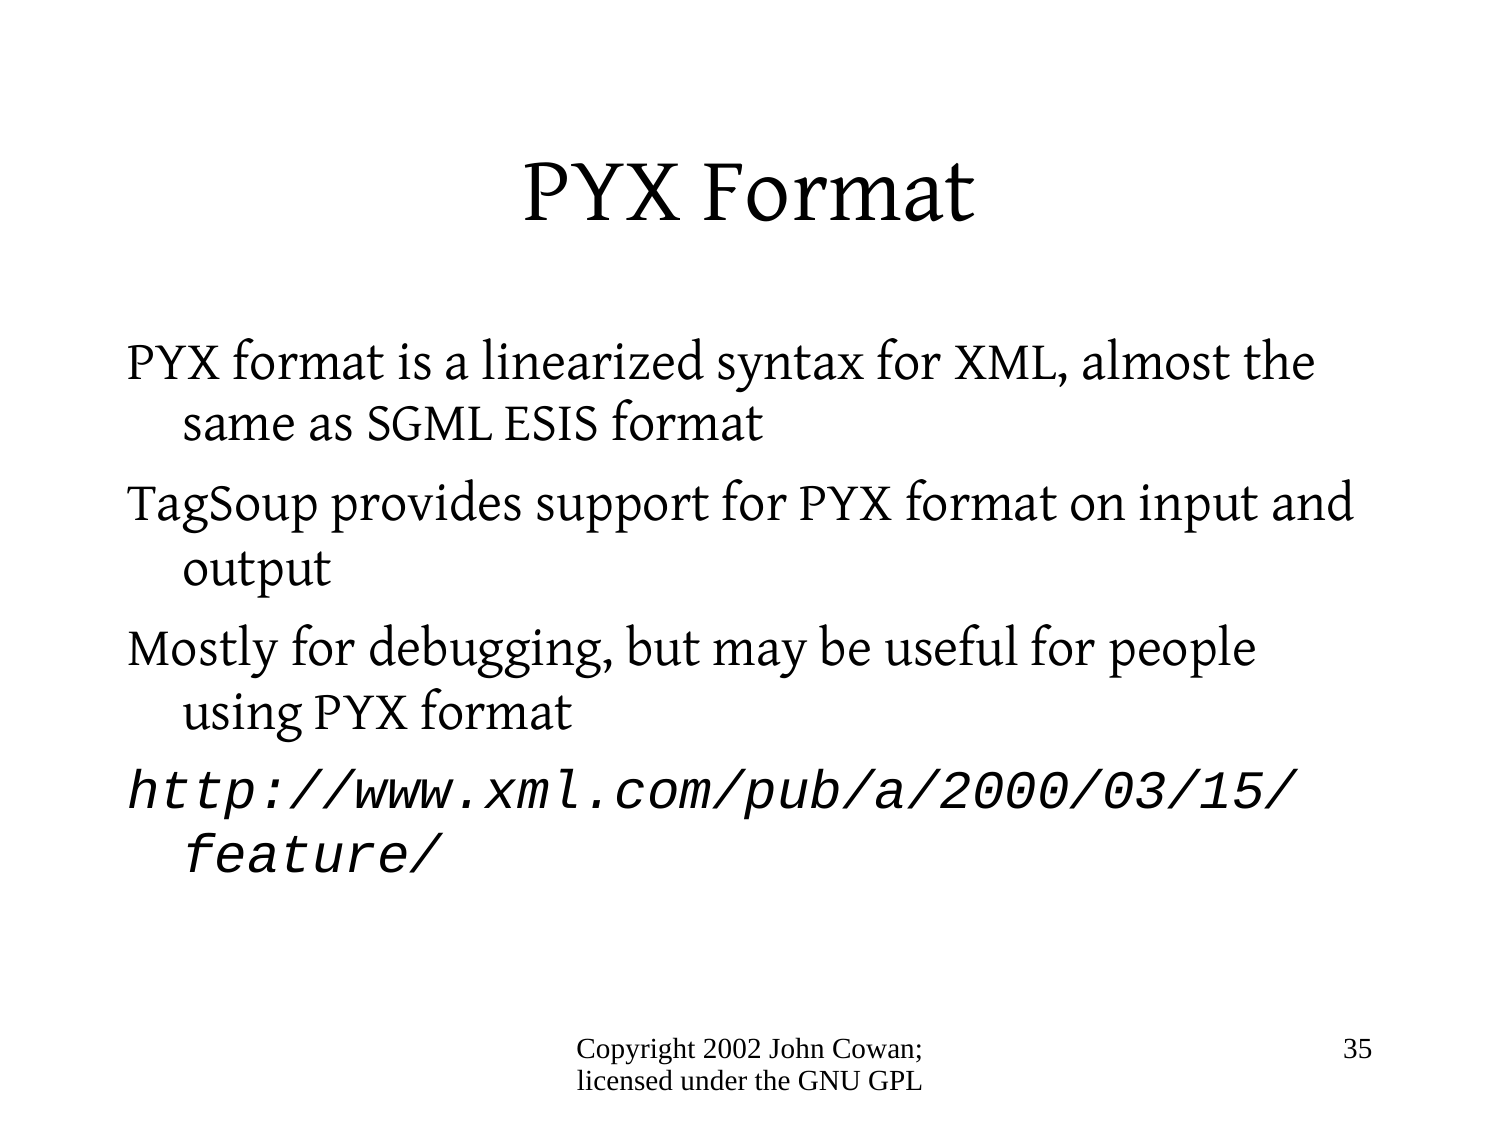

# PYX Format
PYX format is a linearized syntax for XML, almost the same as SGML ESIS format
TagSoup provides support for PYX format on input and output
Mostly for debugging, but may be useful for people using PYX format
http://www.xml.com/pub/a/2000/03/15/
feature/
Copyright 2002 John Cowan; licensed under the GNU GPL
35